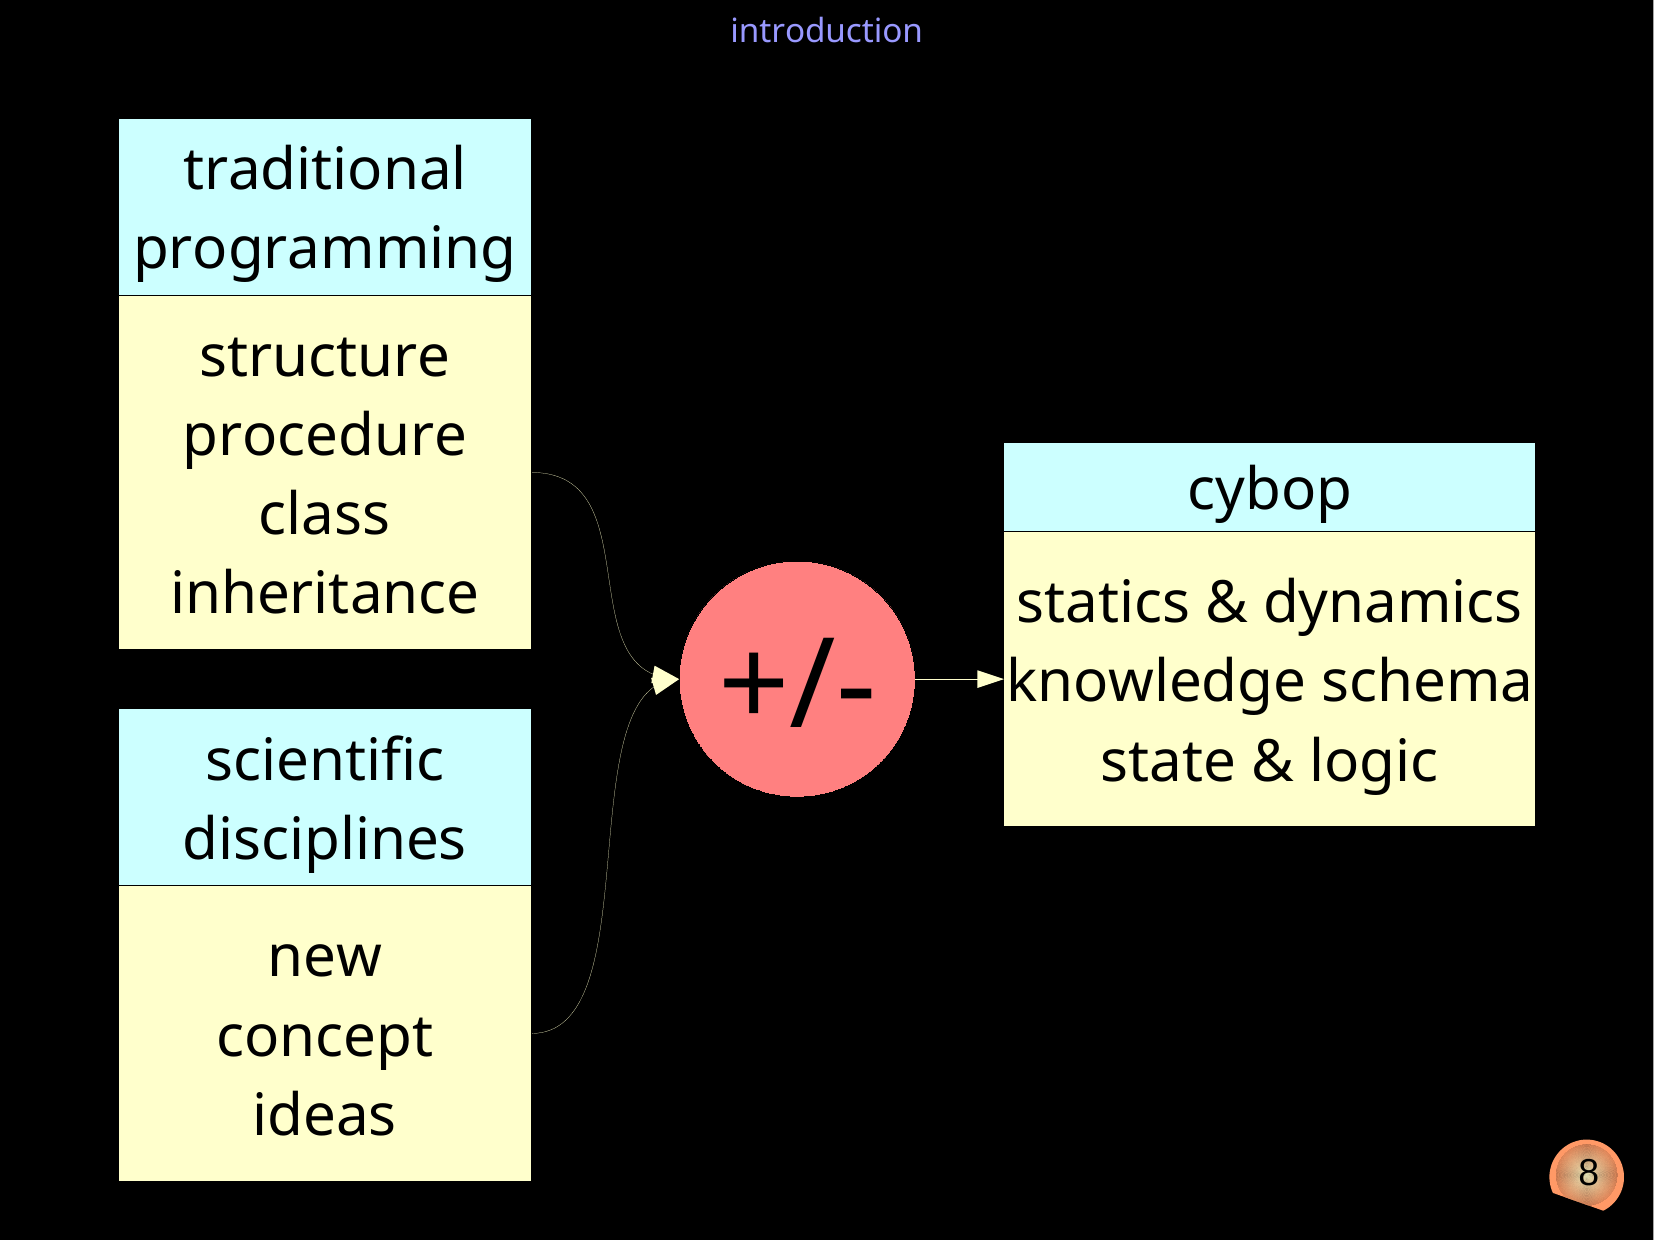

introduction
traditional
programming
structure
procedure
class
inheritance
cybop
statics & dynamics
knowledge schema
state & logic
+/-
scientific
disciplines
new
concept
ideas